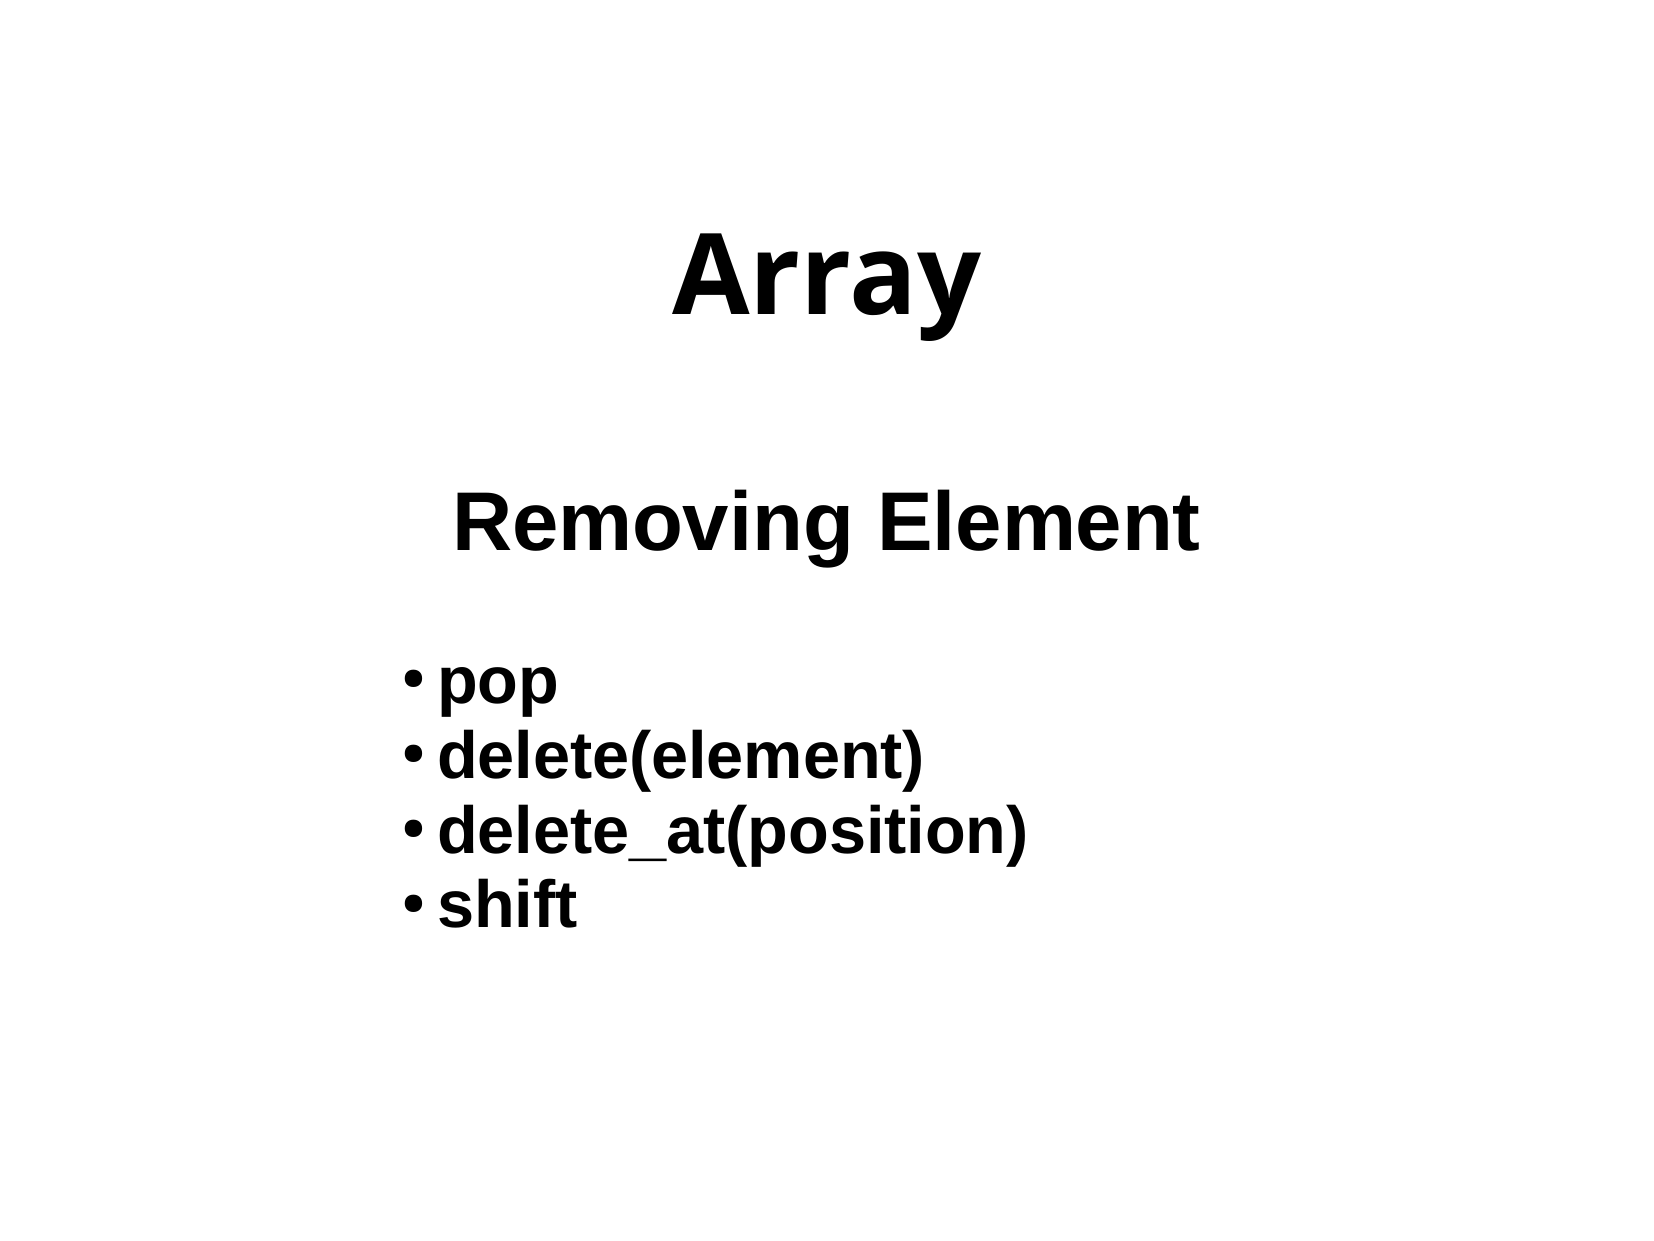

# Array
Removing Element
pop
delete(element)
delete_at(position)
shift